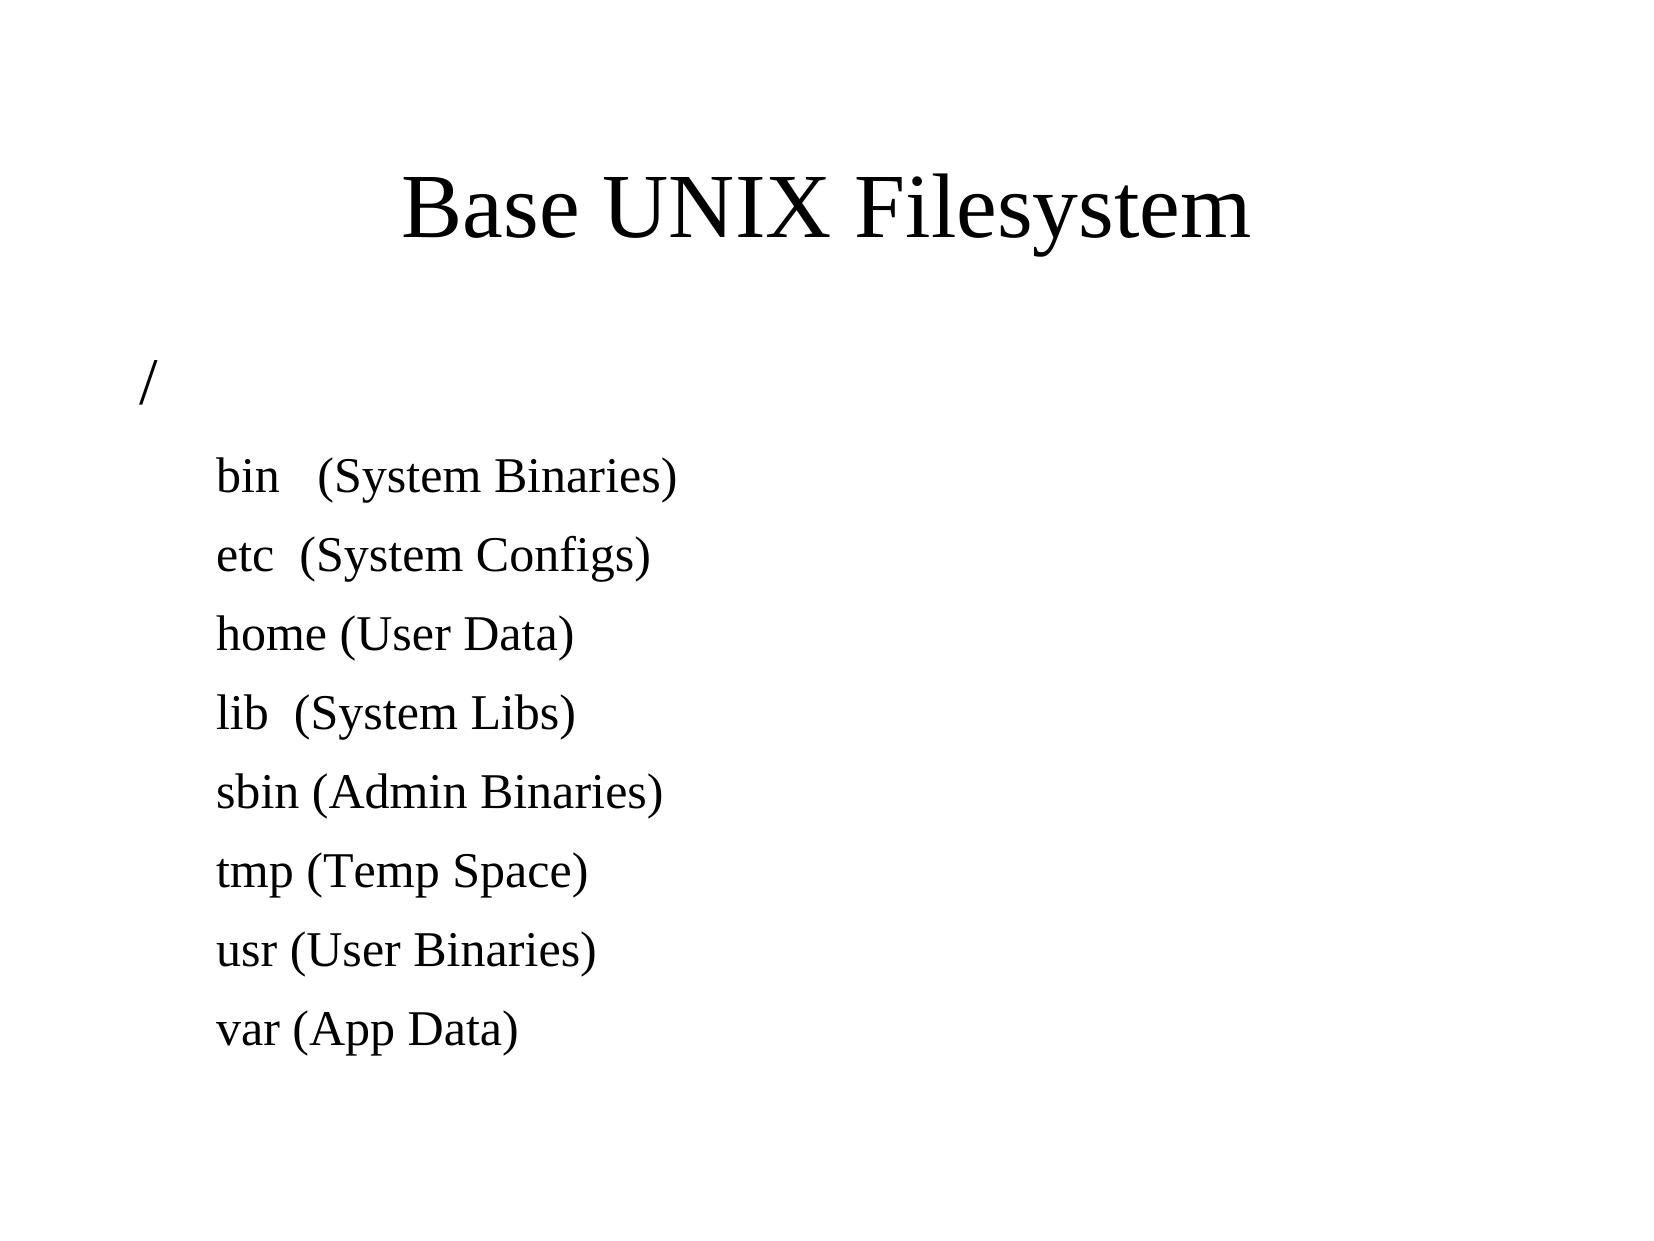

# Base UNIX Filesystem
/
bin (System Binaries)
etc (System Configs)
home (User Data)
lib (System Libs)
sbin (Admin Binaries)
tmp (Temp Space)
usr (User Binaries)
var (App Data)